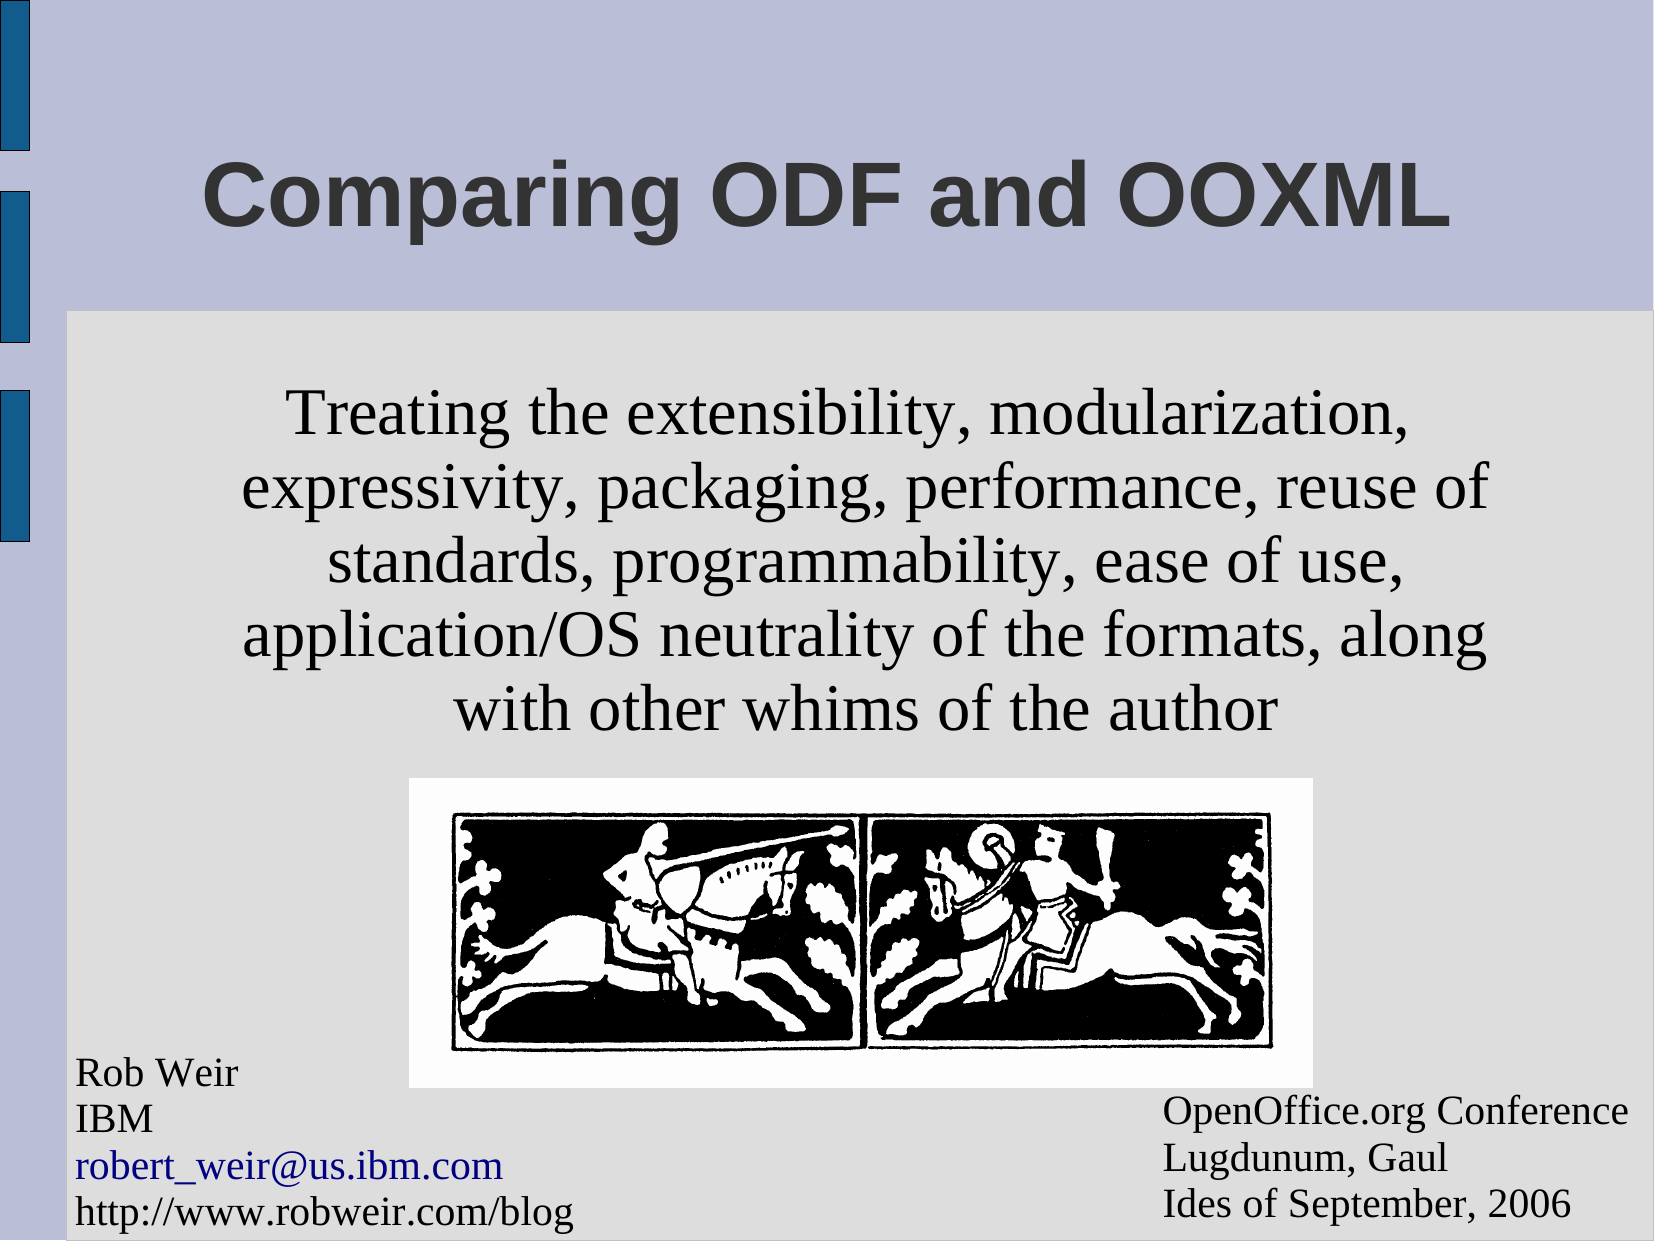

# Comparing ODF and OOXML
Treating the extensibility, modularization, expressivity, packaging, performance, reuse of standards, programmability, ease of use, application/OS neutrality of the formats, along with other whims of the author
Rob Weir
IBM
robert_weir@us.ibm.com
http://www.robweir.com/blog
OpenOffice.org Conference
Lugdunum, Gaul
Ides of September, 2006